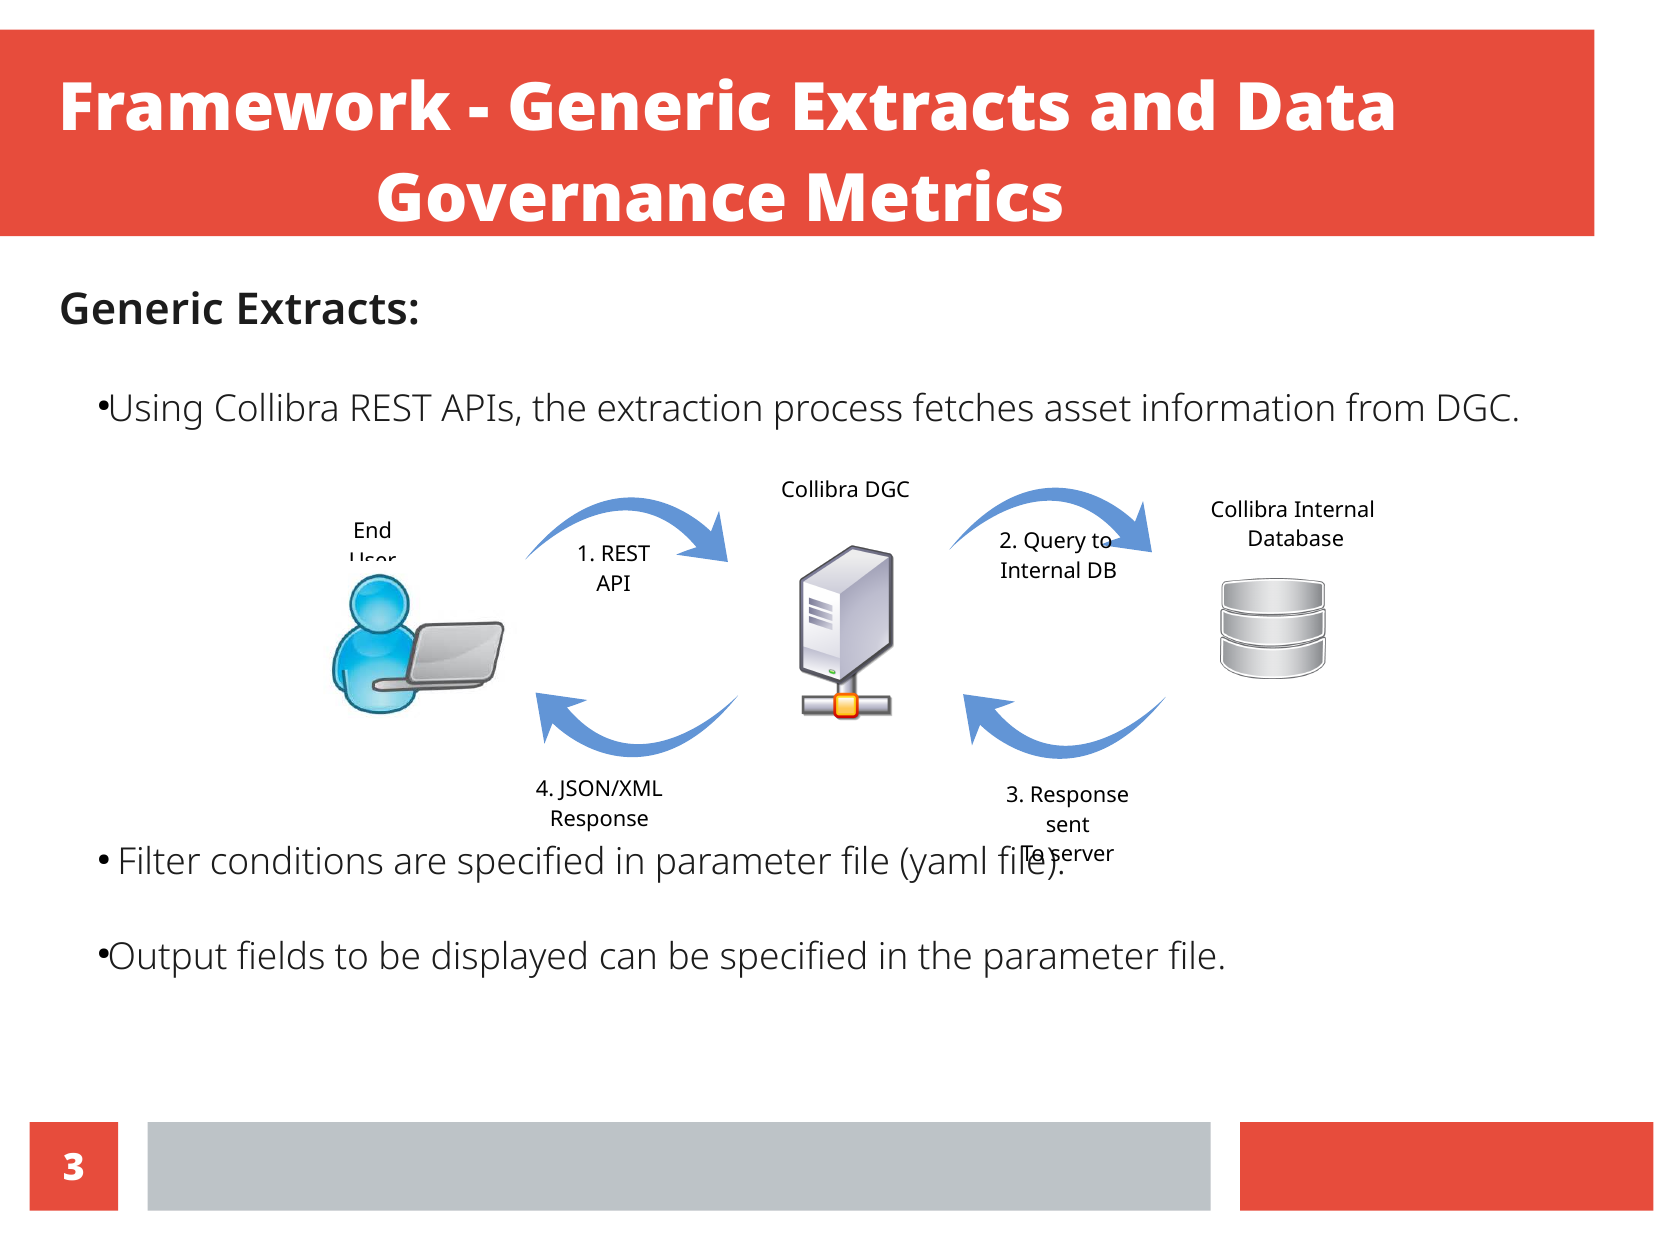

# Framework - Generic Extracts and Data Governance Metrics
Generic Extracts:
Using Collibra REST APIs, the extraction process fetches asset information from DGC.
 Filter conditions are specified in parameter file (yaml file).
Output fields to be displayed can be specified in the parameter file.
Collibra DGC
Collibra Internal
Database
End User
2. Query to
Internal DB
1. REST API
4. JSON/XML Response
3. Response sent
To server
3